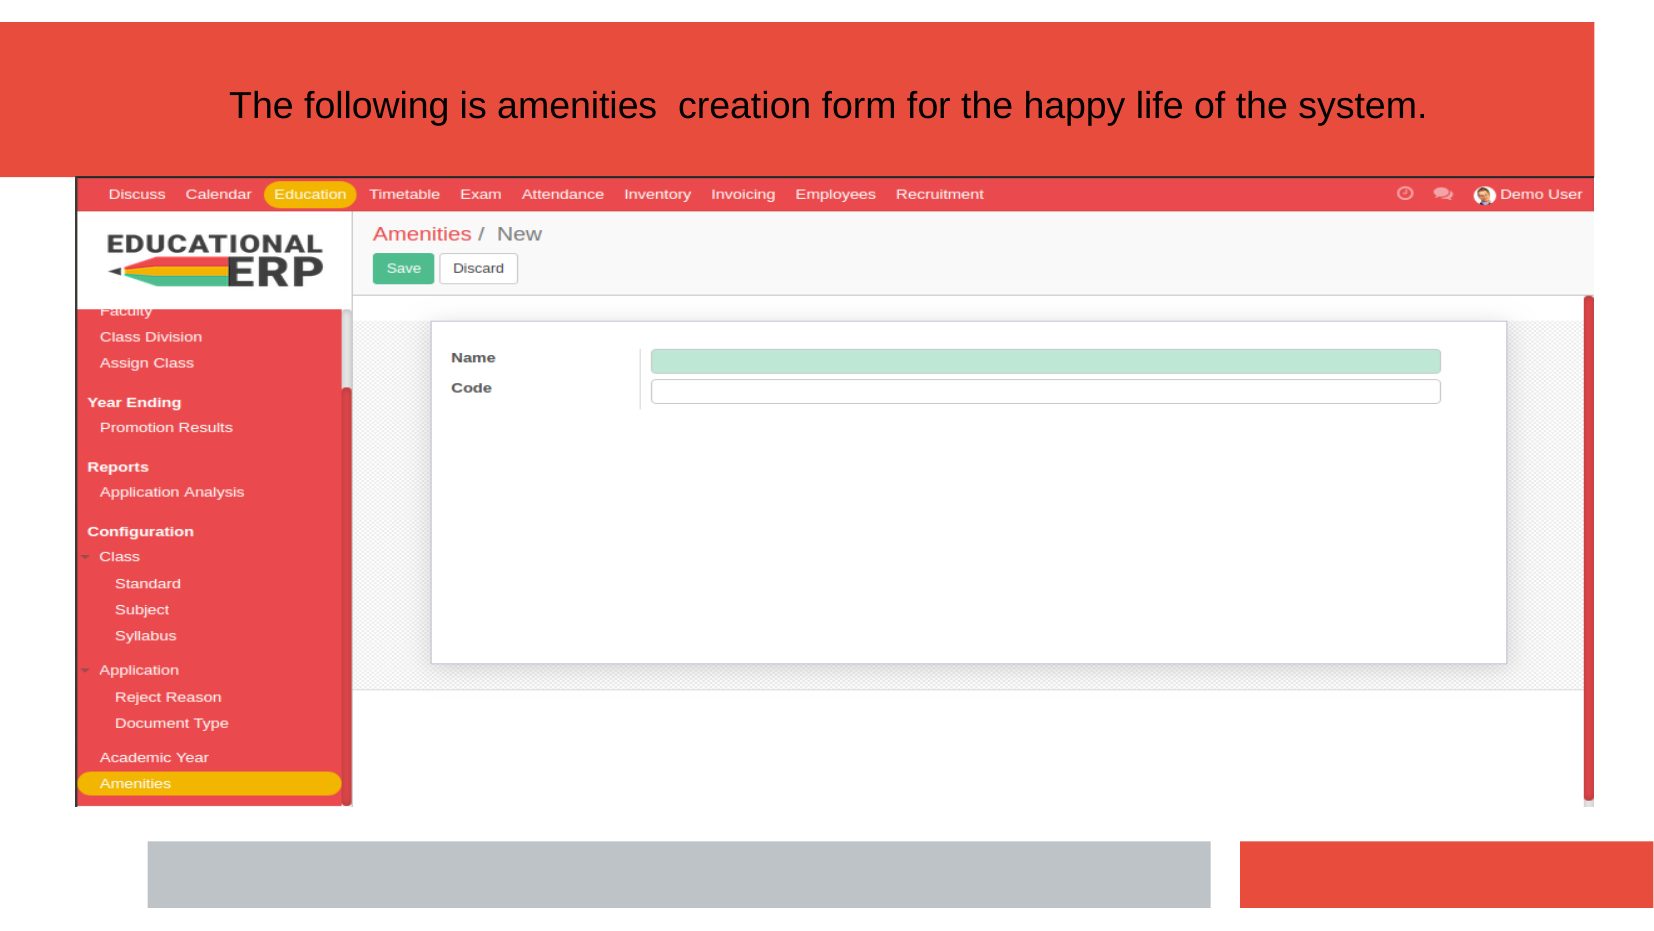

The following is amenities creation form for the happy life of the system.